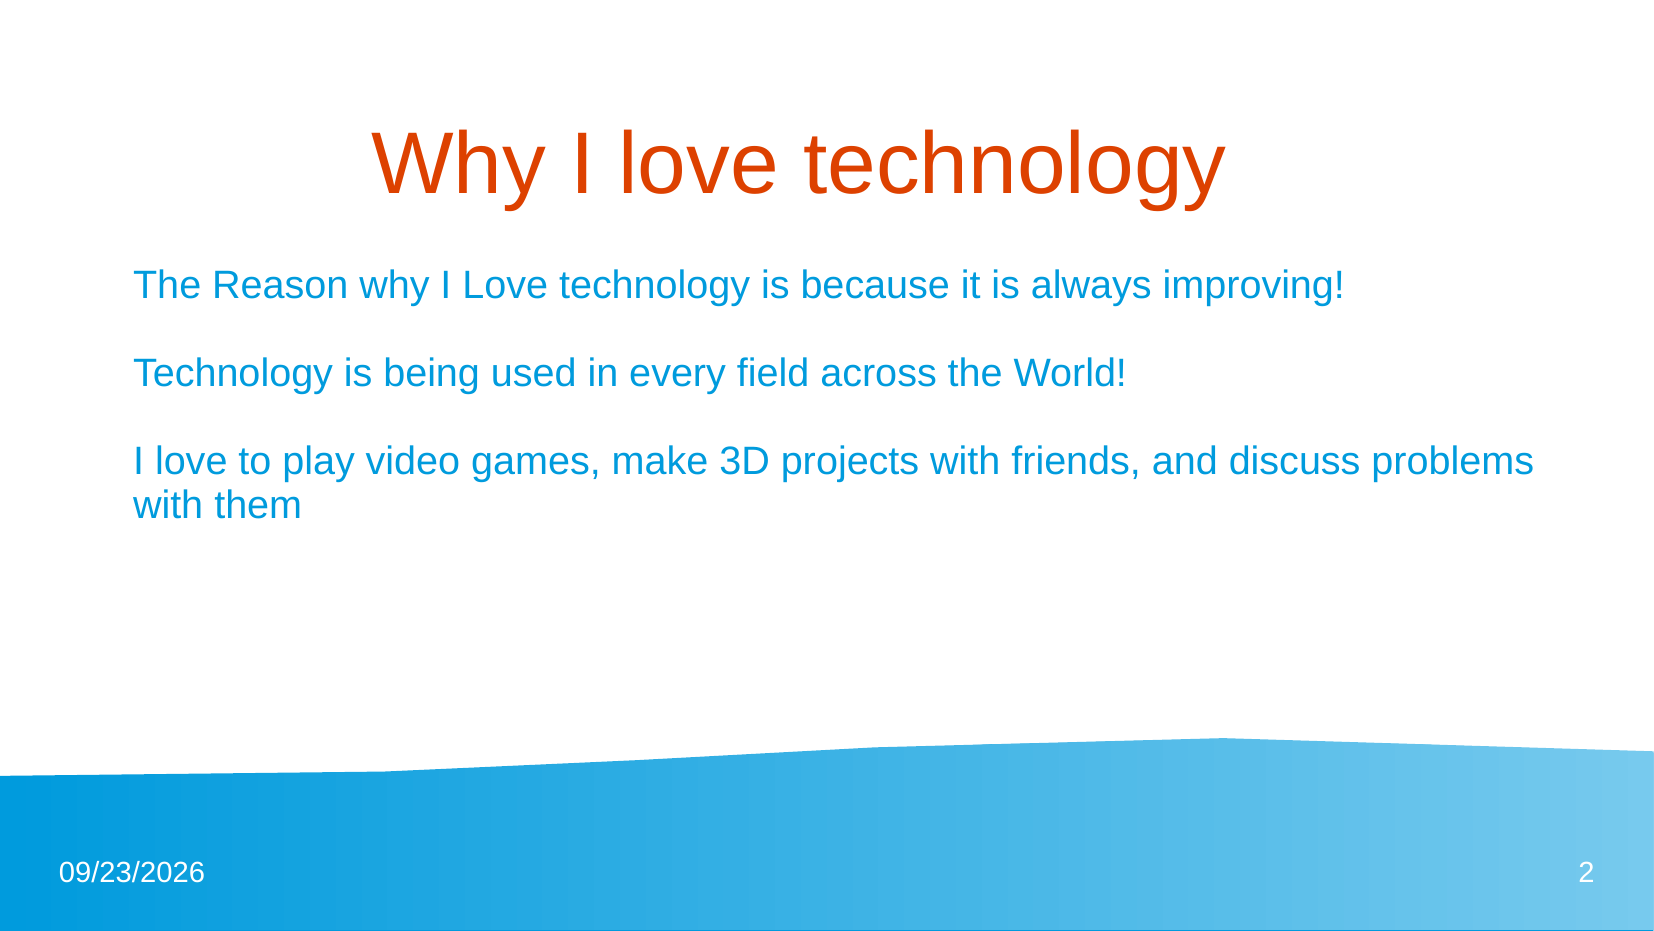

# Why I love technology
The Reason why I Love technology is because it is always improving!
Technology is being used in every field across the World!
I love to play video games, make 3D projects with friends, and discuss problems with them